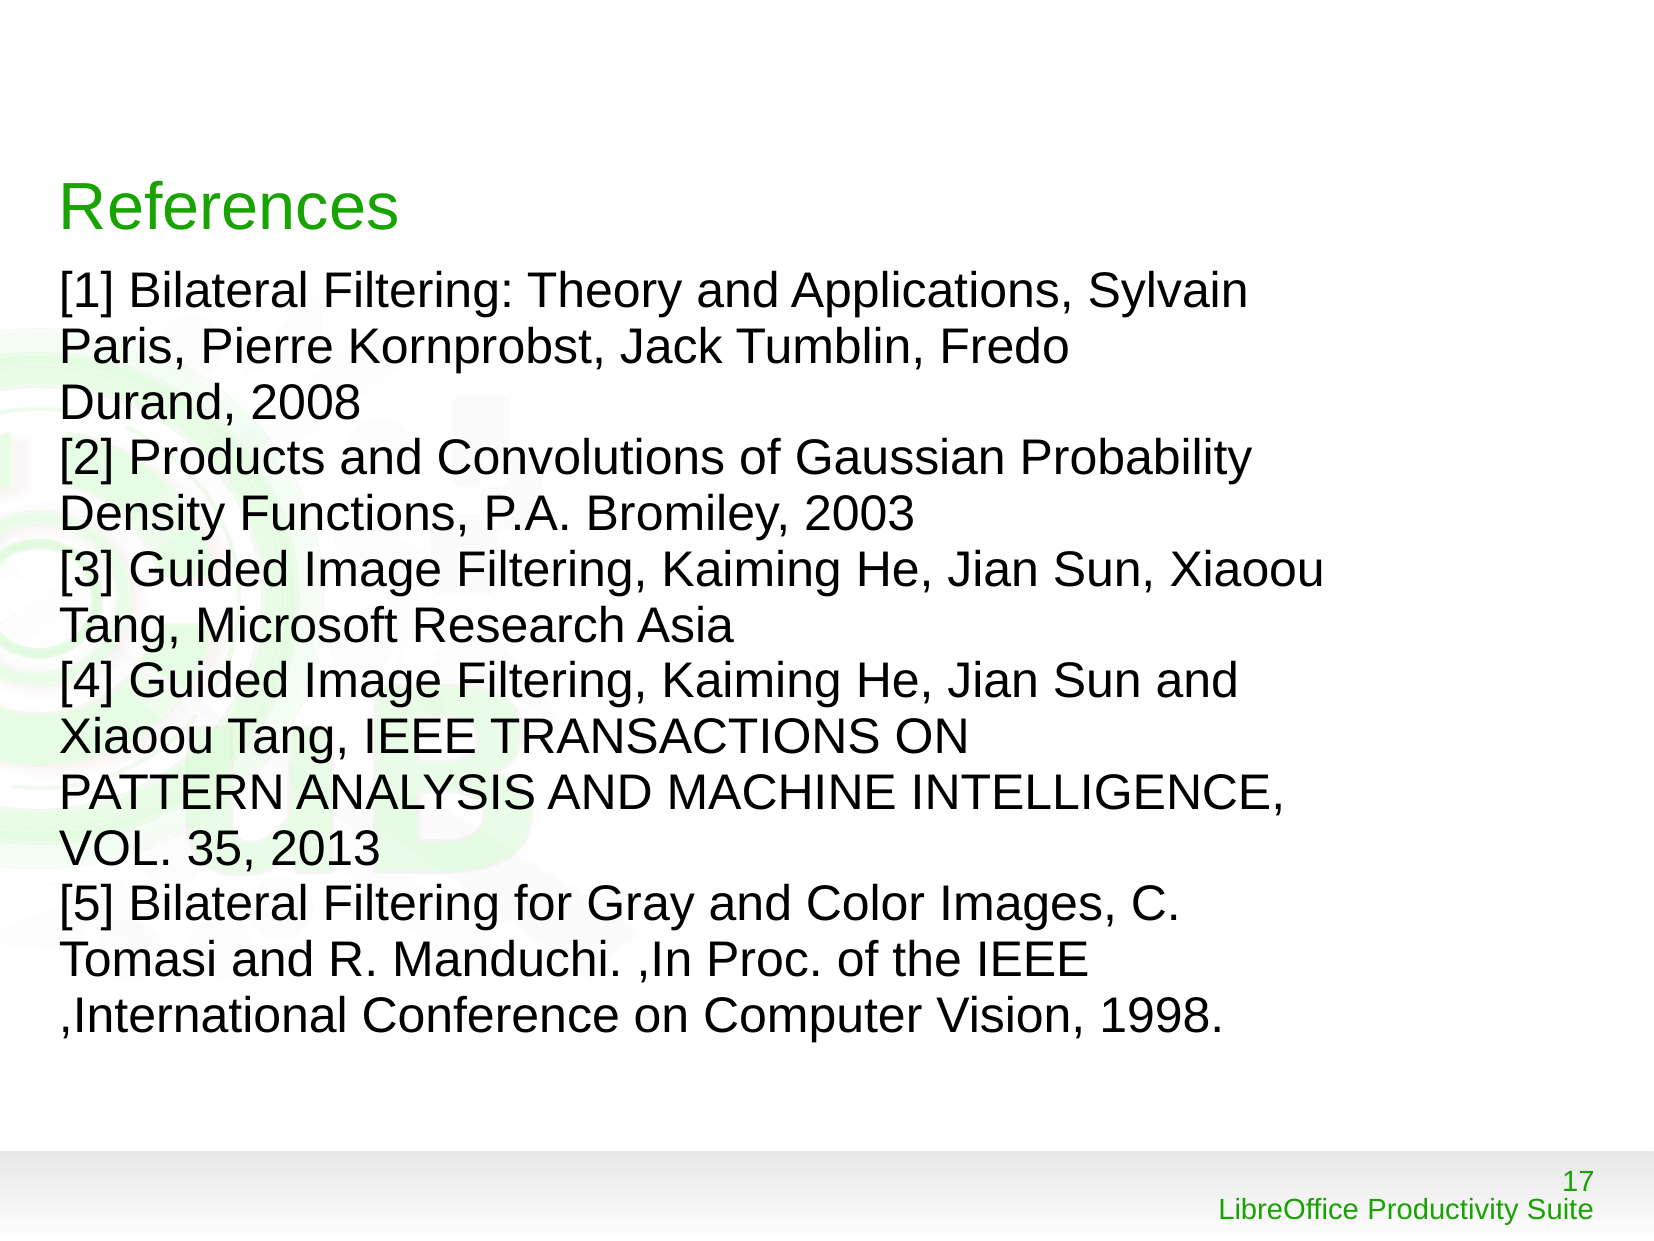

# References
[1] Bilateral Filtering: Theory and Applications, Sylvain Paris, Pierre Kornprobst, Jack Tumblin, Fredo
Durand, 2008
[2] Products and Convolutions of Gaussian Probability Density Functions, P.A. Bromiley, 2003
[3] Guided Image Filtering, Kaiming He, Jian Sun, Xiaoou Tang, Microsoft Research Asia
[4] Guided Image Filtering, Kaiming He, Jian Sun and Xiaoou Tang, IEEE TRANSACTIONS ON
PATTERN ANALYSIS AND MACHINE INTELLIGENCE, VOL. 35, 2013
[5] Bilateral Filtering for Gray and Color Images, C. Tomasi and R. Manduchi. ,In Proc. of the IEEE
,International Conference on Computer Vision, 1998.
17
LibreOffice Productivity Suite